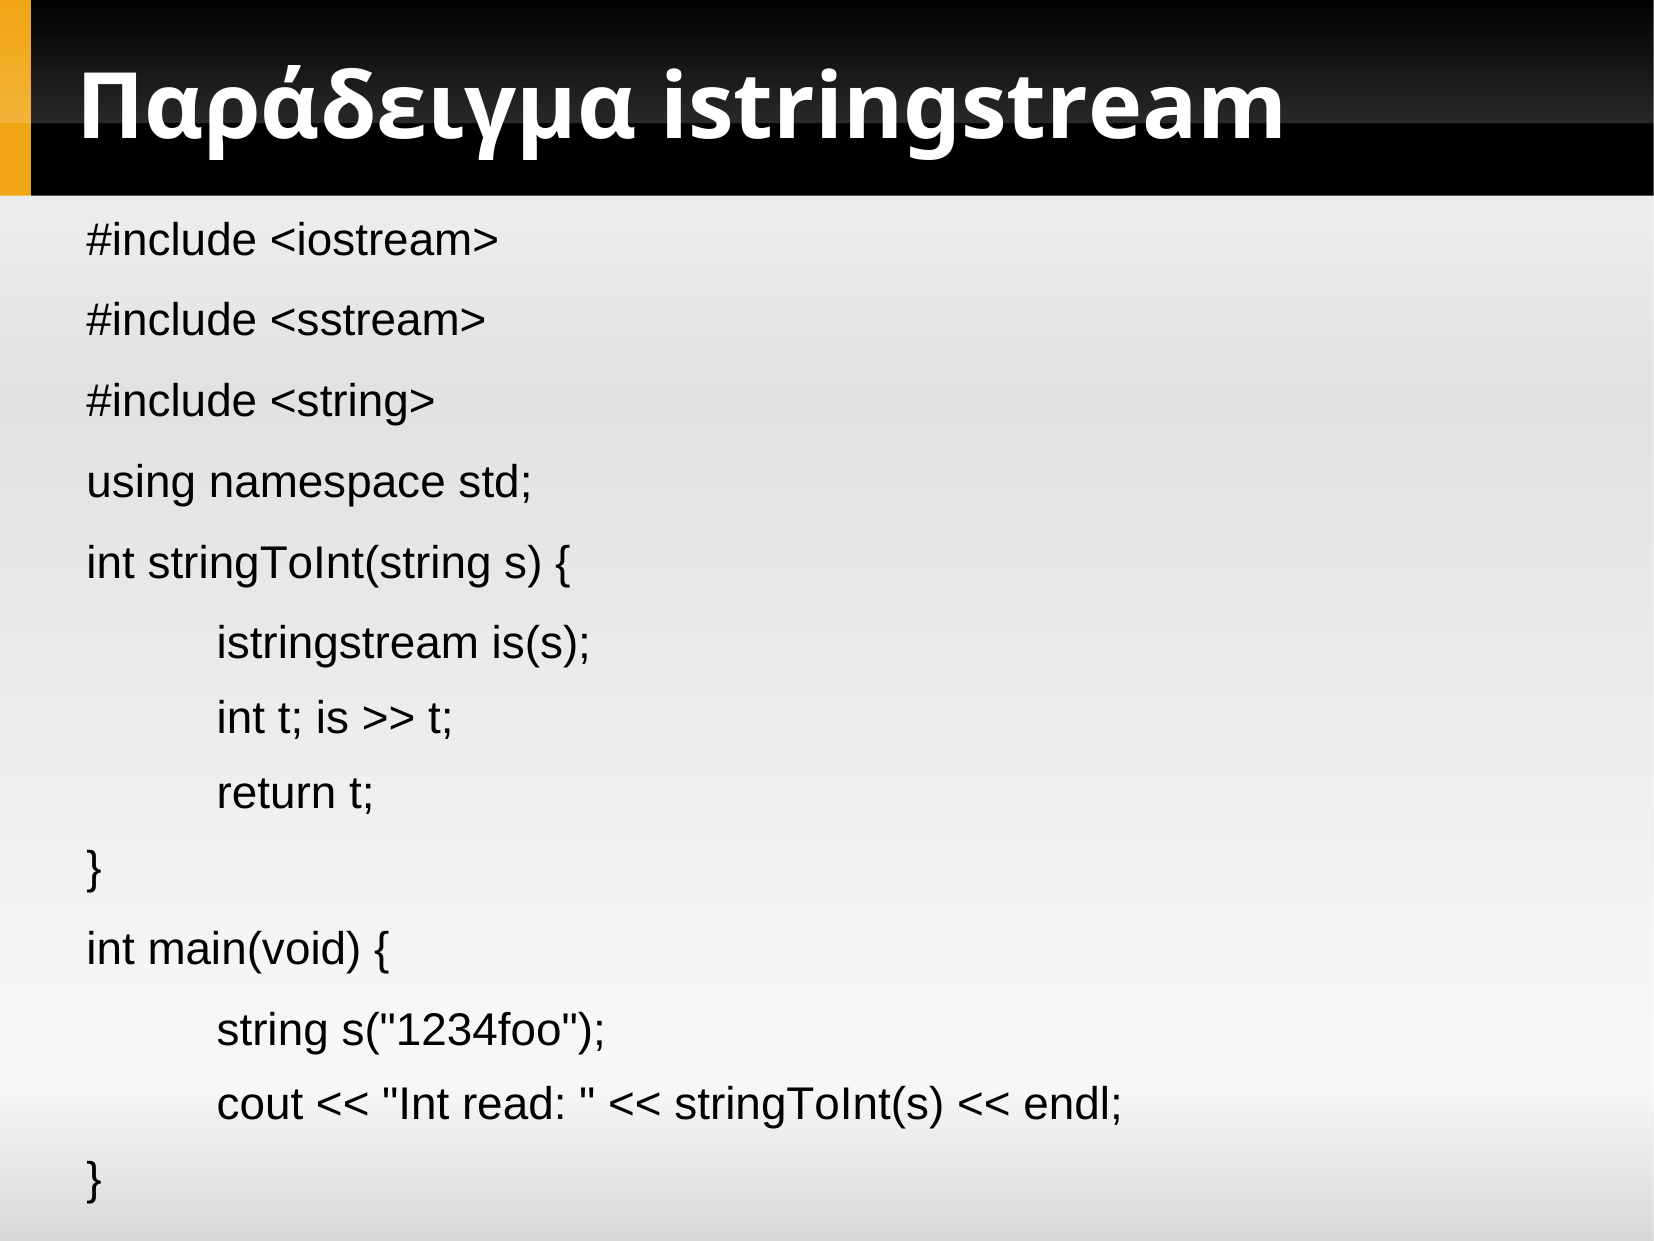

# Παράδειγμα istringstream
#include <iostream>
#include <sstream>
#include <string>
using namespace std;
int stringToInt(string s) {
istringstream is(s);
int t; is >> t;
return t;
}
int main(void) {
string s("1234foo");
cout << "Int read: " << stringToInt(s) << endl;
}